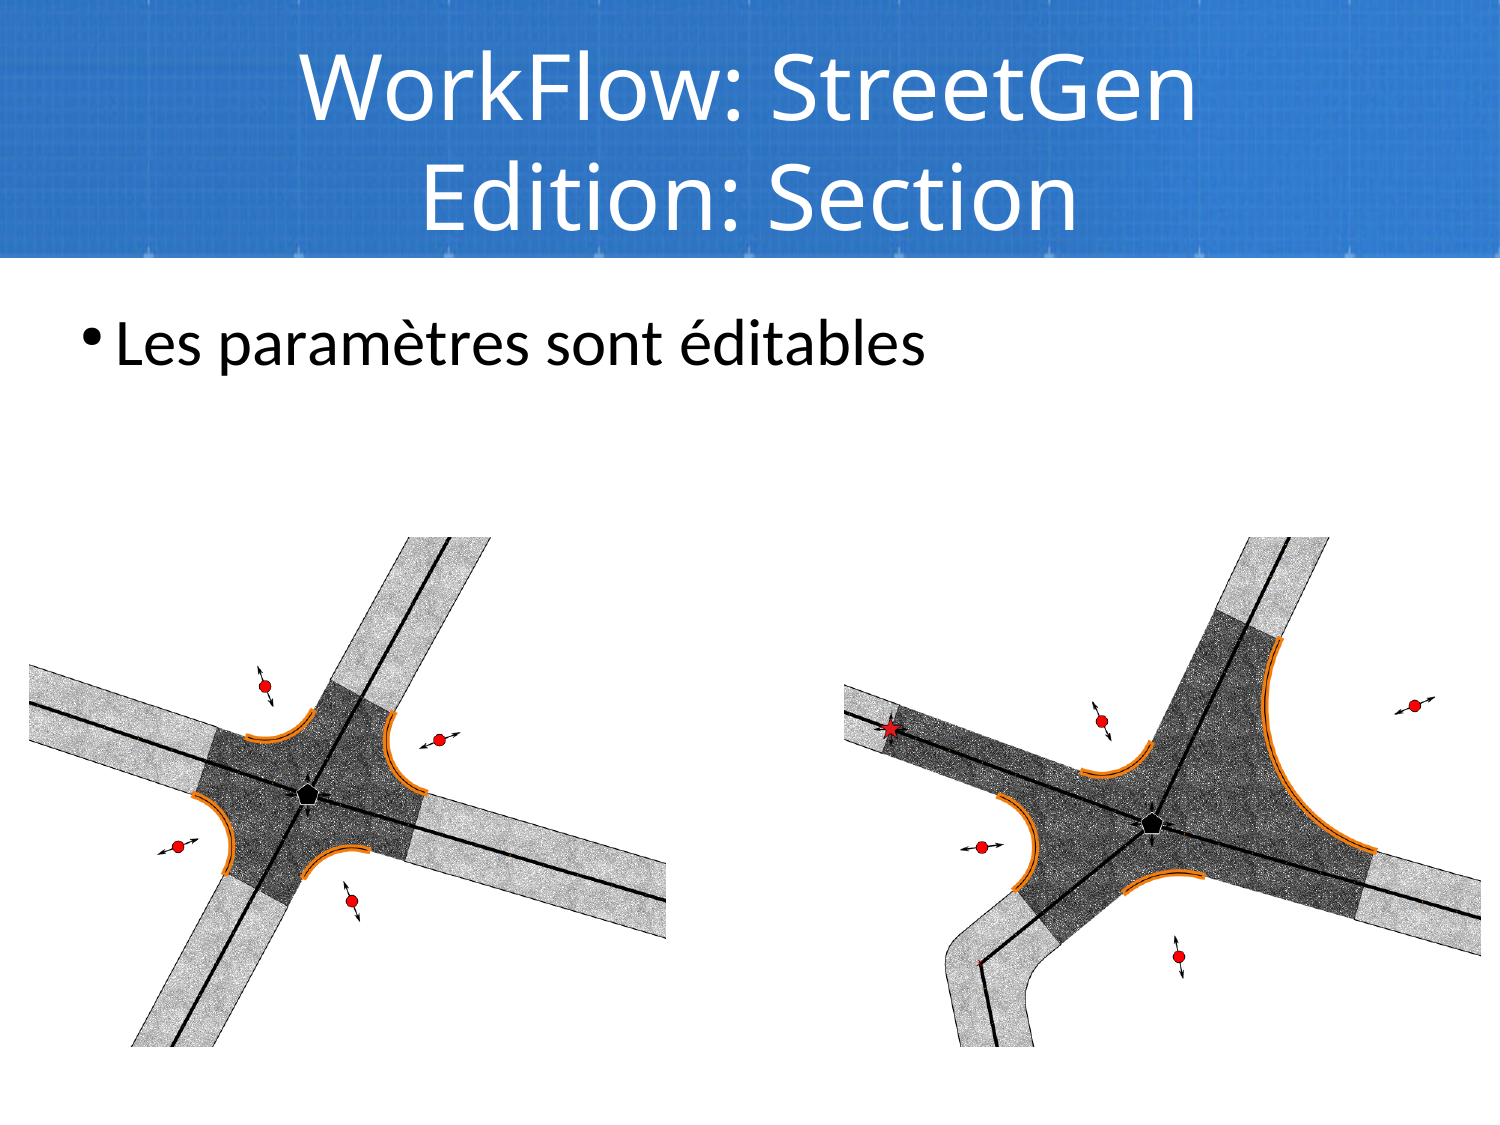

# WorkFlow: StreetGen Edition: Section
Les paramètres sont éditables